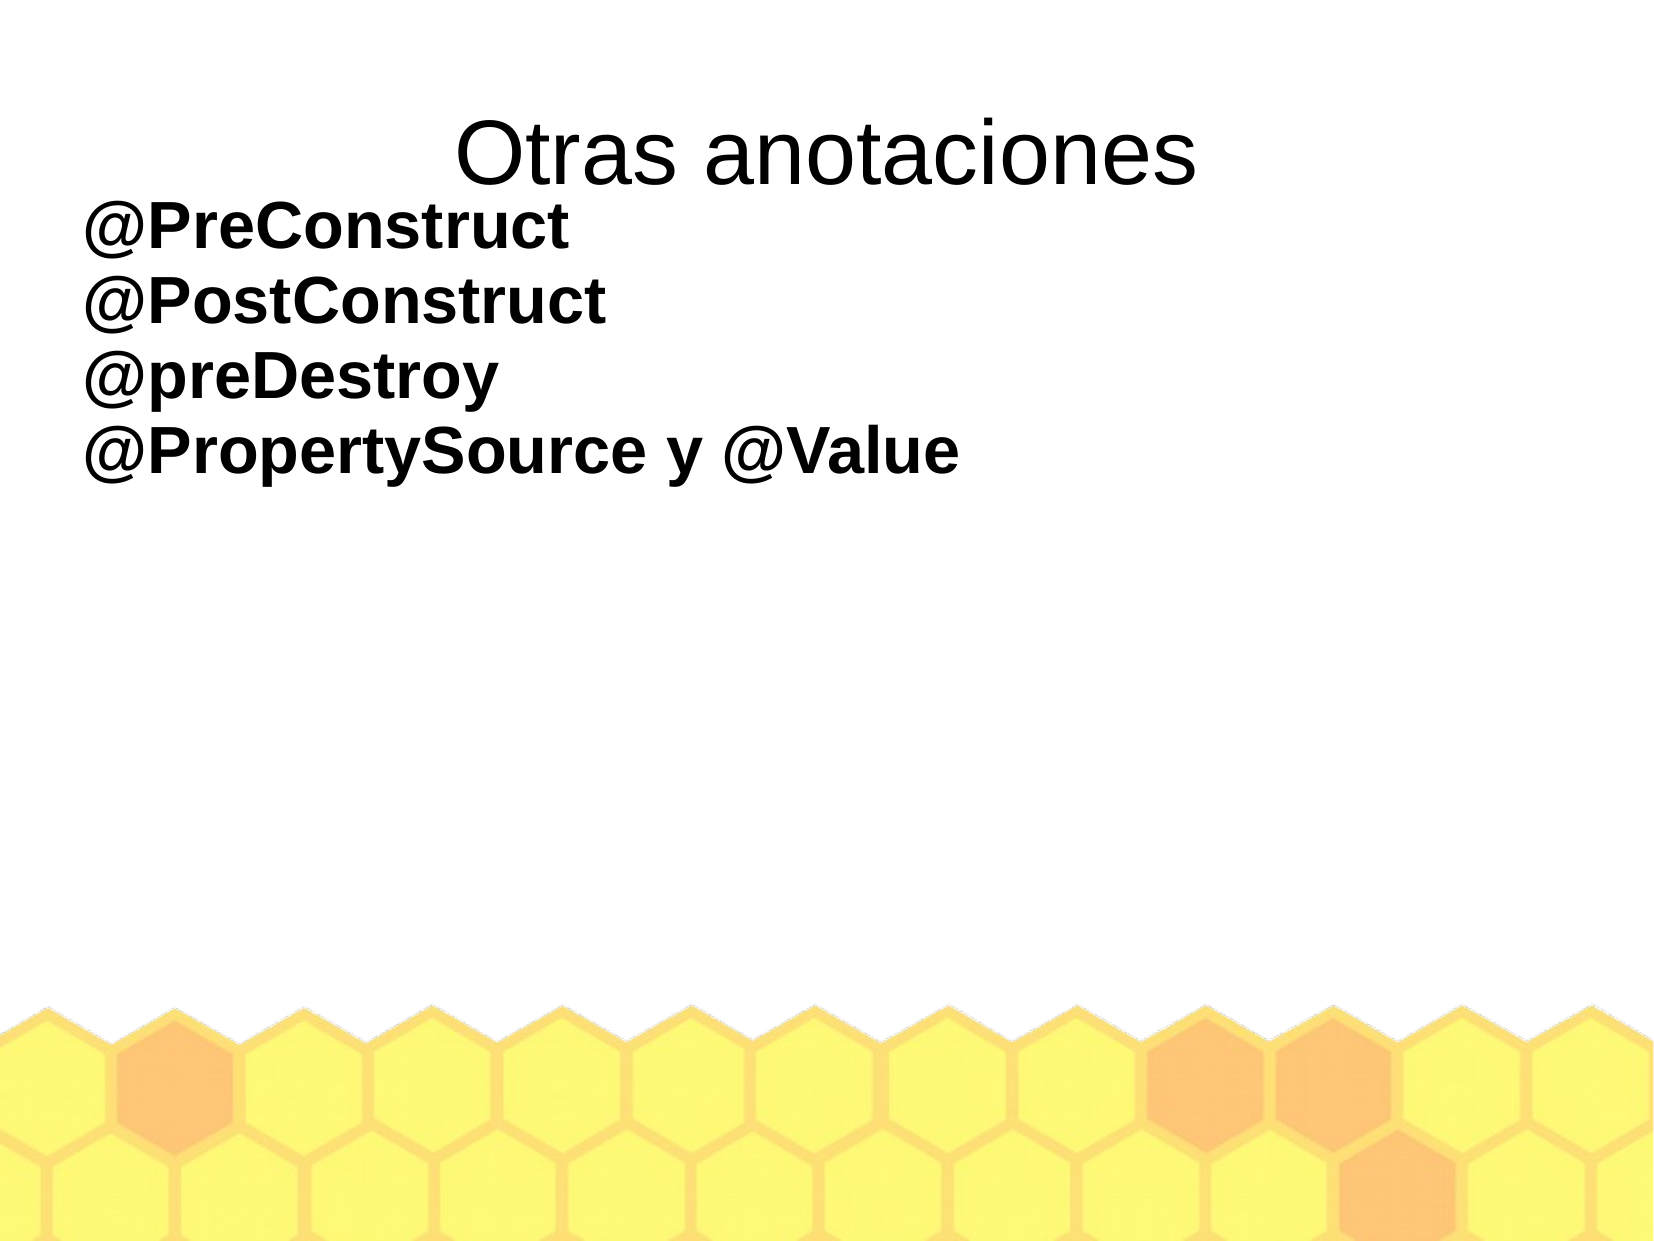

# Otras anotaciones
@PreConstruct
@PostConstruct
@preDestroy
@PropertySource y @Value